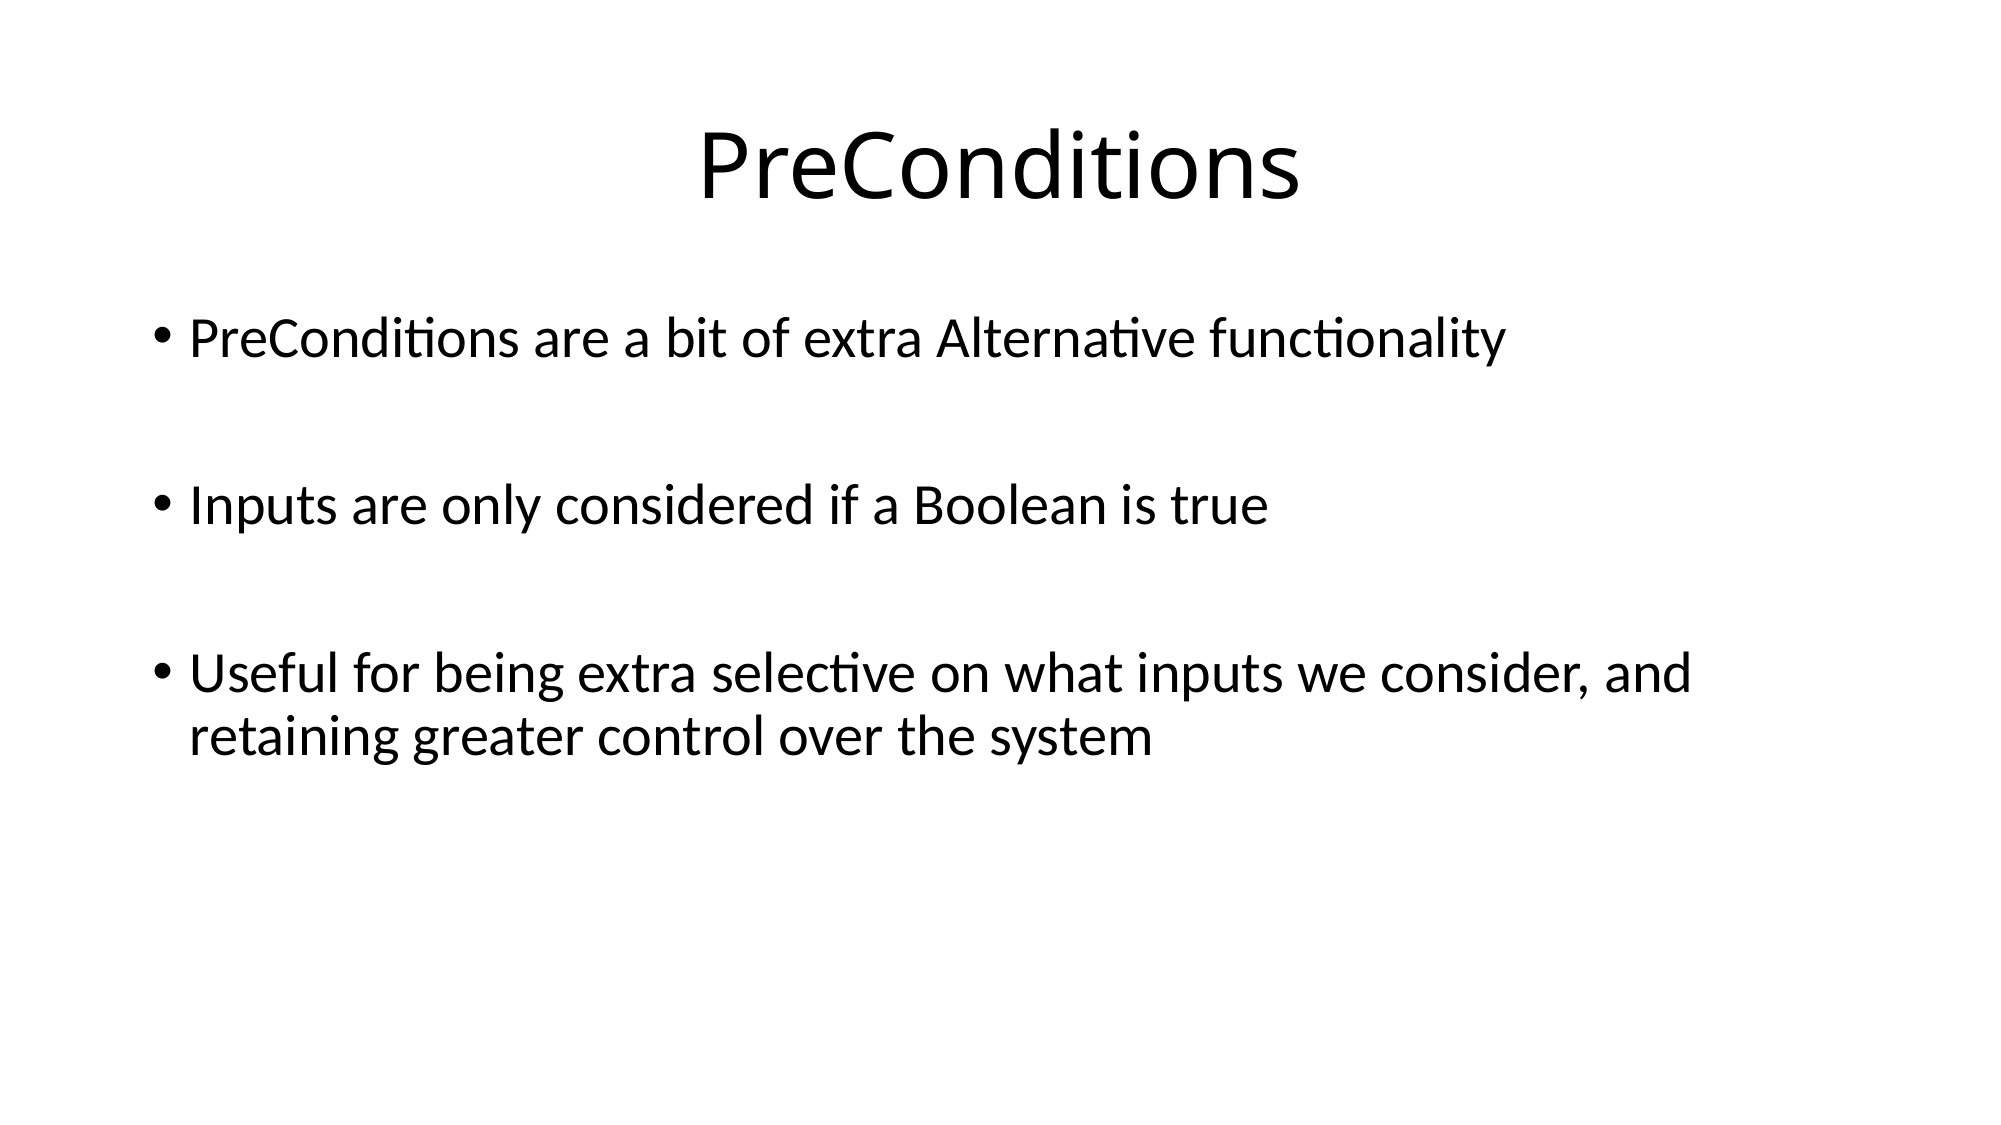

# PreConditions
PreConditions are a bit of extra Alternative functionality
Inputs are only considered if a Boolean is true
Useful for being extra selective on what inputs we consider, and retaining greater control over the system